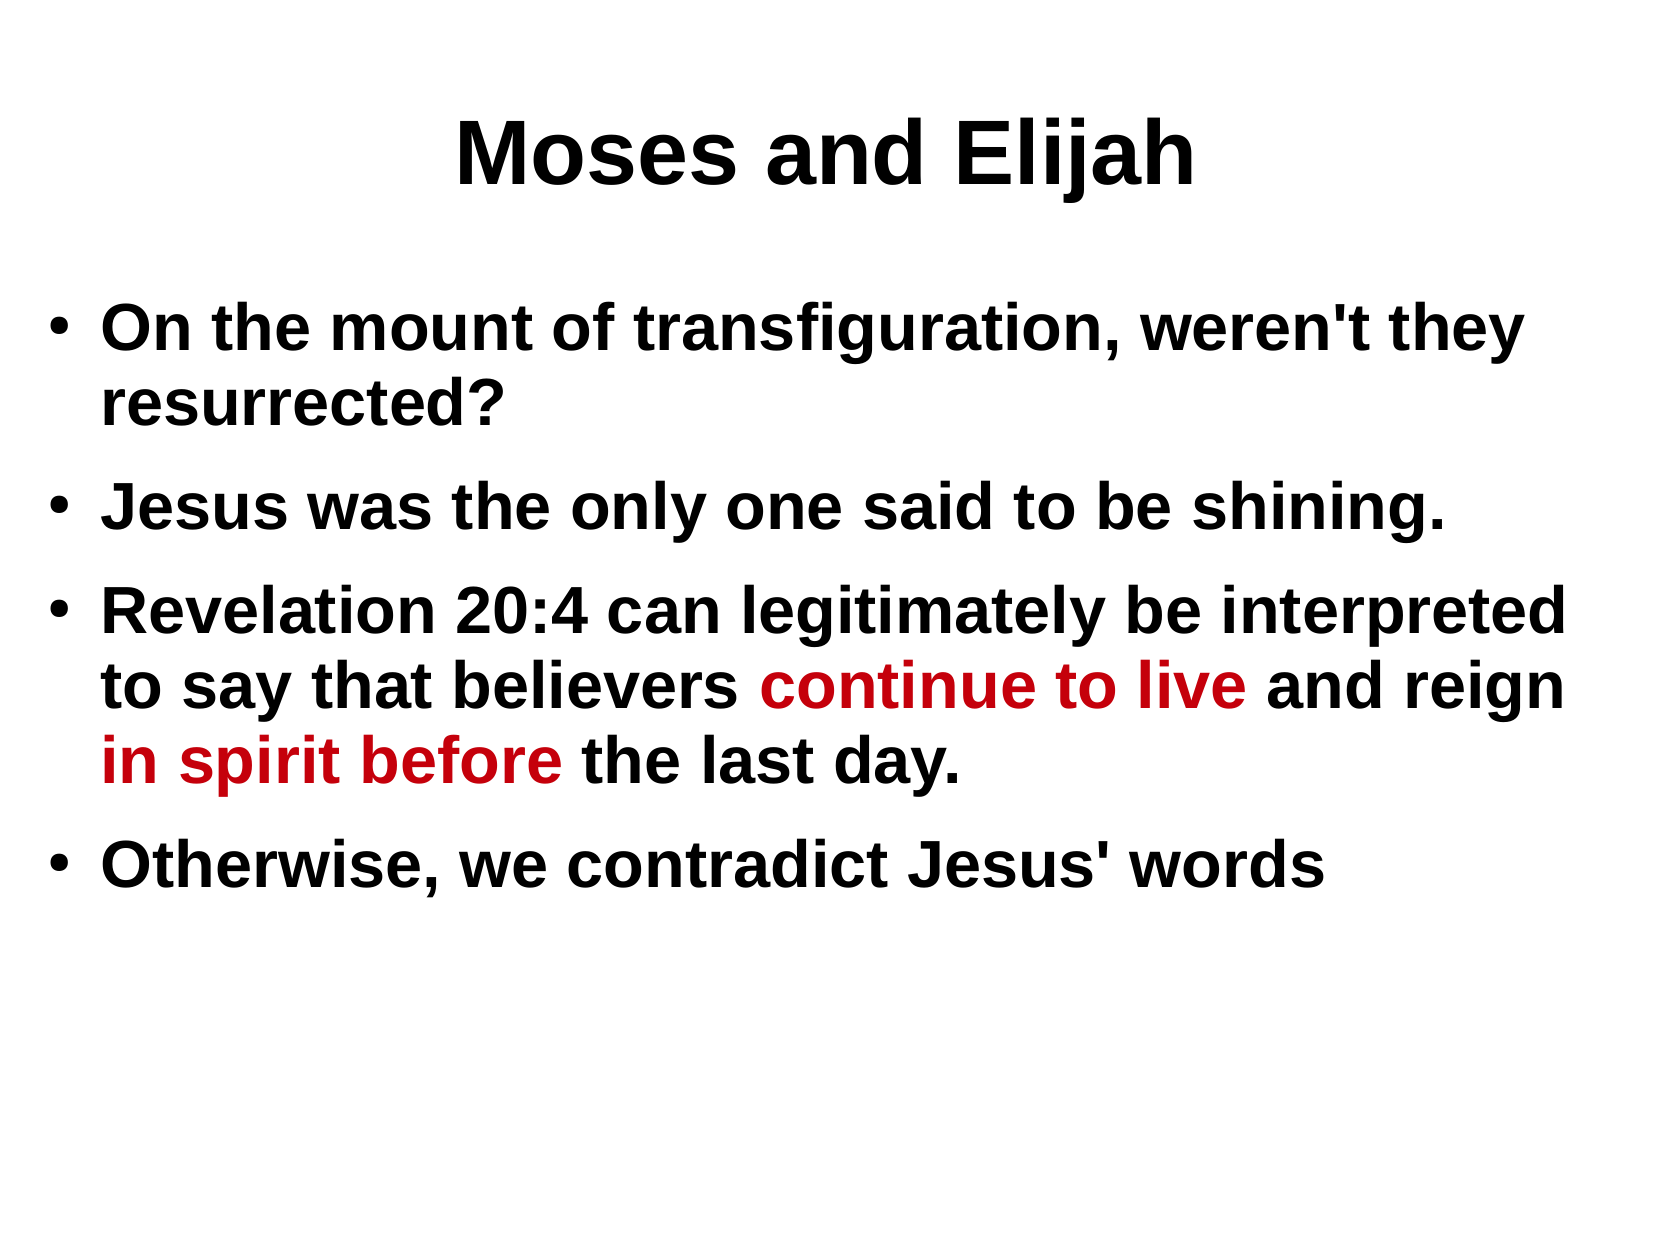

# Moses and Elijah
On the mount of transfiguration, weren't they resurrected?
Jesus was the only one said to be shining.
Revelation 20:4 can legitimately be interpreted to say that believers continue to live and reign in spirit before the last day.
Otherwise, we contradict Jesus' words